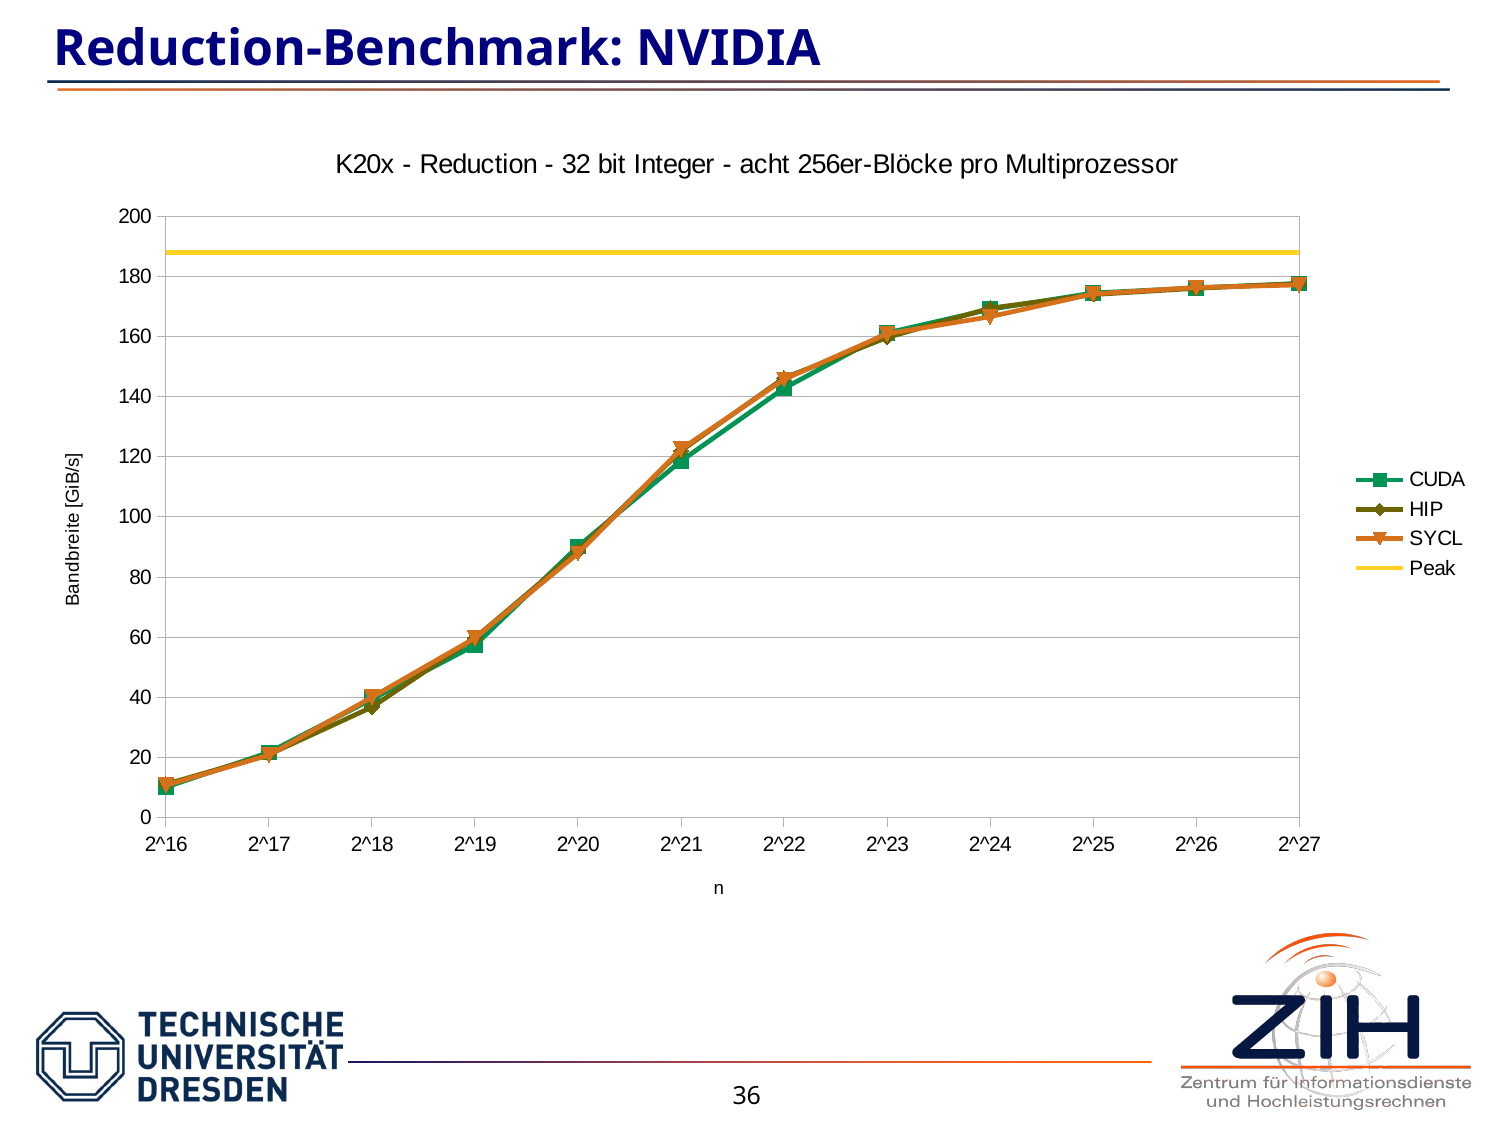

# Reduction-Benchmark: NVIDIA
### Chart: K20x - Reduction - 32 bit Integer - acht 256er-Blöcke pro Multiprozessor
| Category | CUDA | HIP | SYCL | Peak |
|---|---|---|---|---|
| 2^16 | 10.1261 | 11.0853 | 10.7366 | 188.0 |
| 2^17 | 21.672 | 20.9782 | 20.7919 | 188.0 |
| 2^18 | 39.3846 | 36.7354 | 40.0098 | 188.0 |
| 2^19 | 57.3368 | 59.7411 | 59.6867 | 188.0 |
| 2^20 | 90.1458 | 88.682 | 87.8499 | 188.0 |
| 2^21 | 118.617 | 121.984 | 122.497 | 188.0 |
| 2^22 | 142.741 | 146.163 | 145.717 | 188.0 |
| 2^23 | 161.171 | 159.649 | 160.899 | 188.0 |
| 2^24 | 169.03 | 169.398 | 166.56 | 188.0 |
| 2^25 | 174.443 | 173.929 | 174.139 | 188.0 |
| 2^26 | 176.146 | 176.009 | 176.261 | 188.0 |
| 2^27 | 177.606 | 177.593 | 177.162 | 188.0 |36